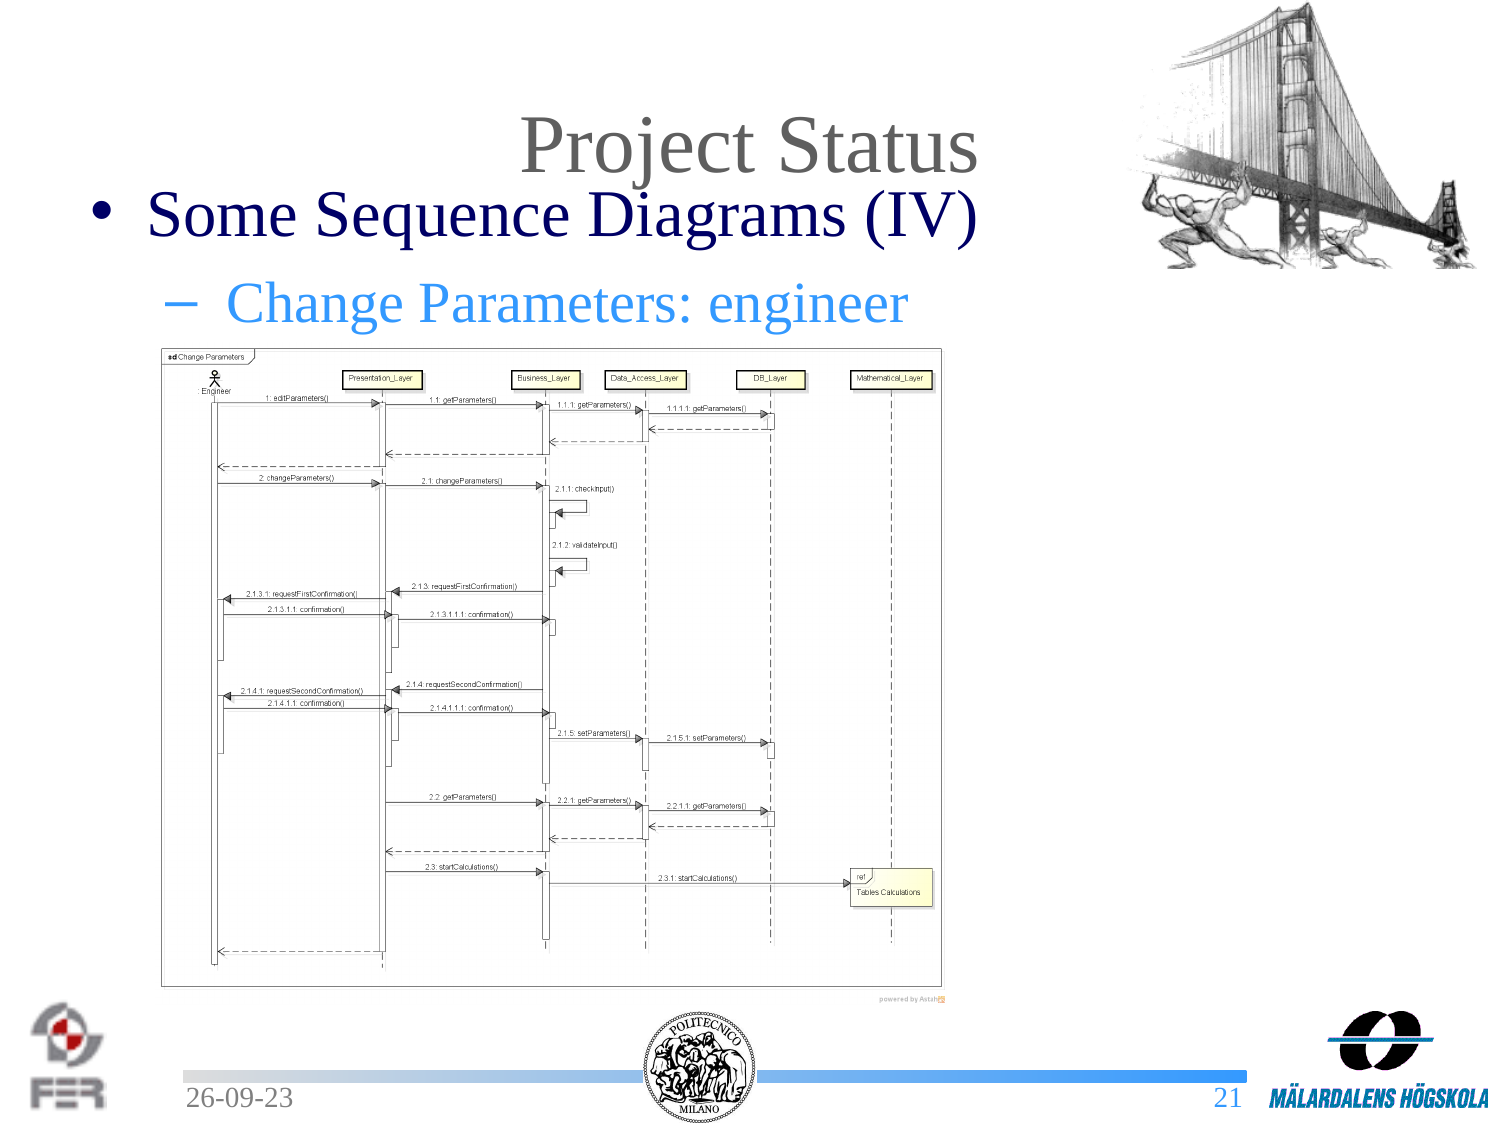

# Project Status
Some Sequence Diagrams (IV)
 Change Parameters: engineer
26-08-21